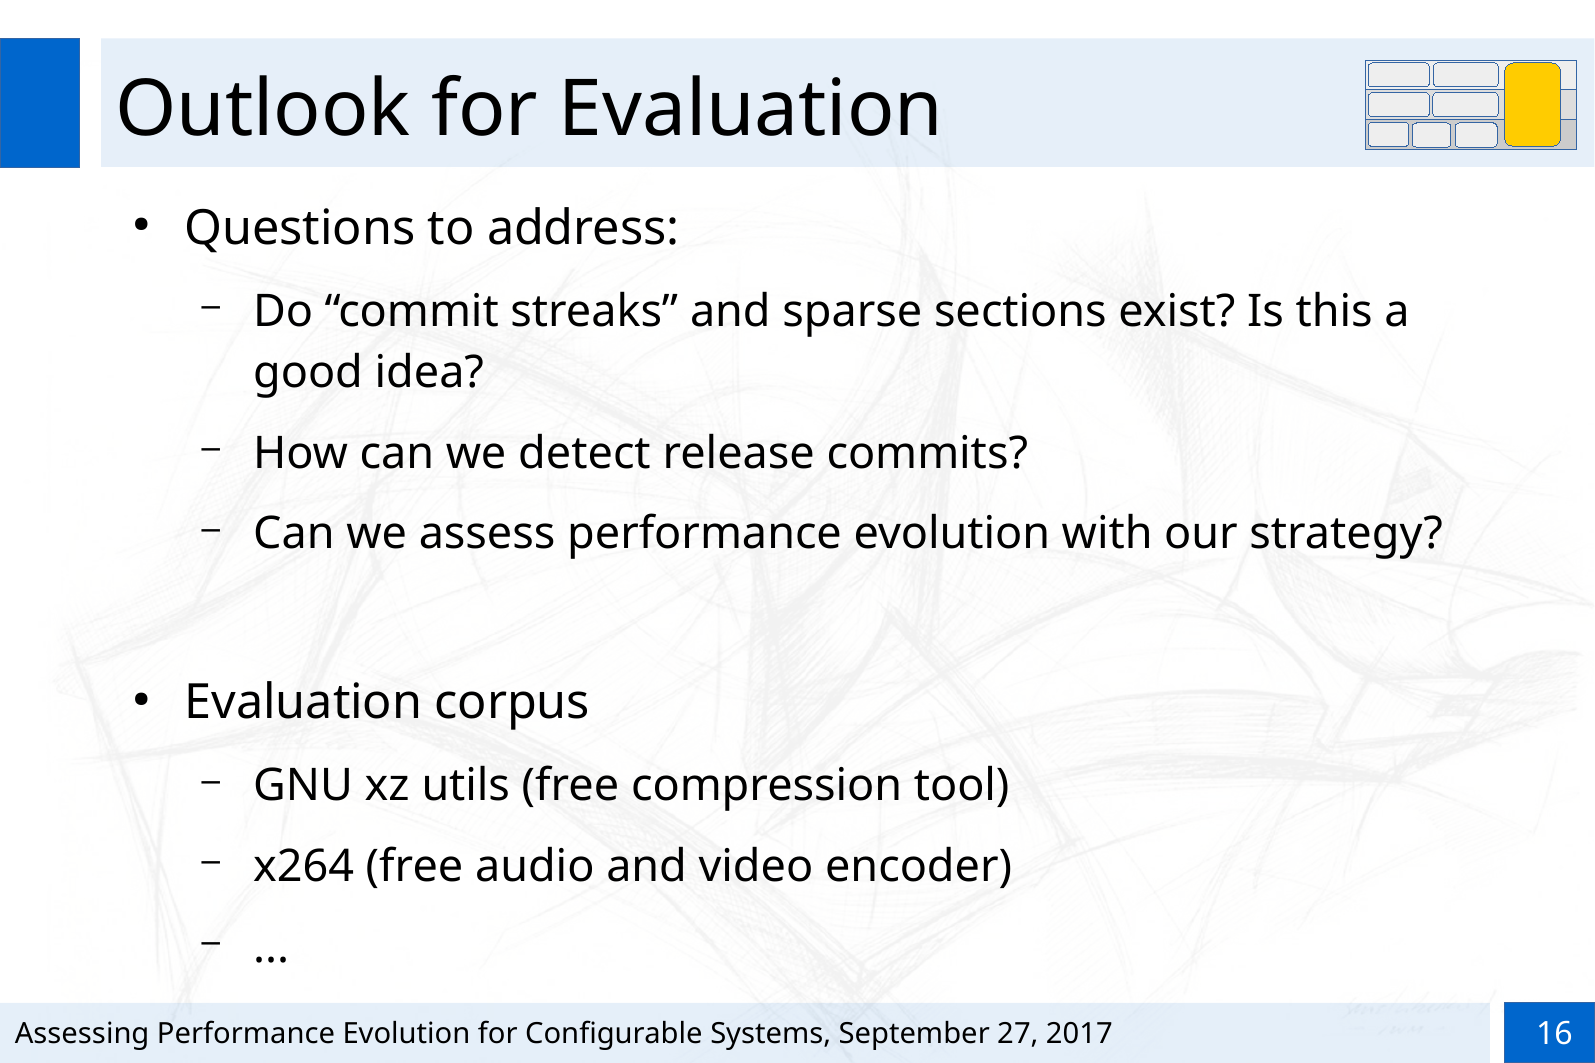

# Outlook for Evaluation
Questions to address:
Do “commit streaks” and sparse sections exist? Is this a good idea?
How can we detect release commits?
Can we assess performance evolution with our strategy?
Evaluation corpus
GNU xz utils (free compression tool)
x264 (free audio and video encoder)
...